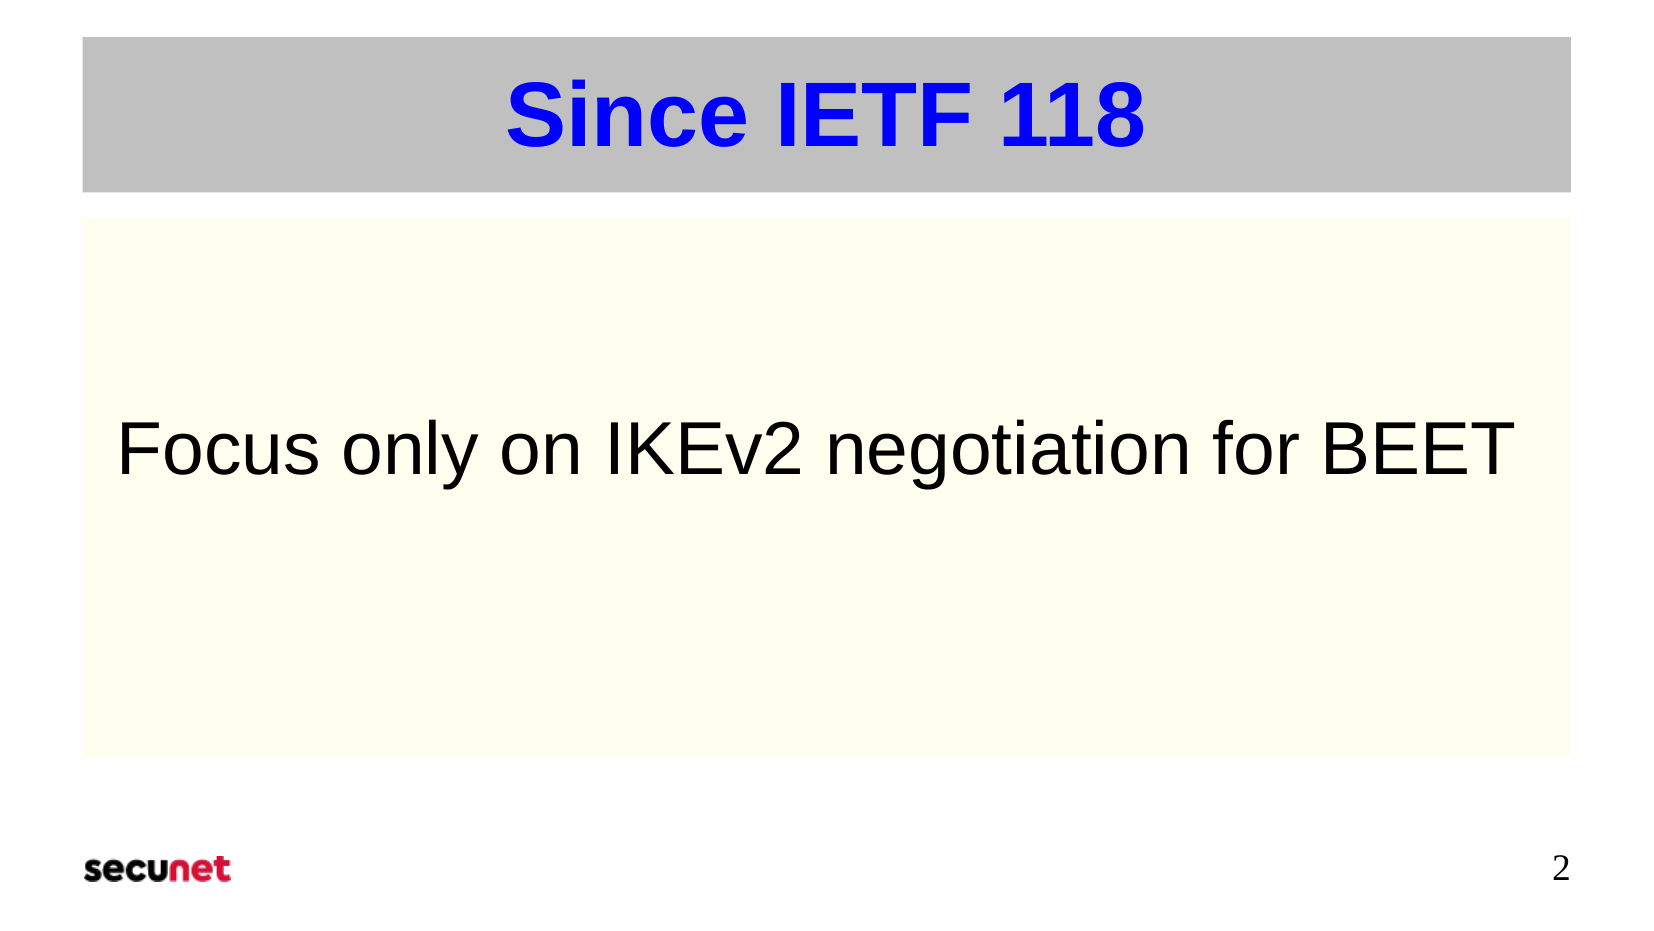

# Since IETF 118
Focus only on IKEv2 negotiation for BEET
2